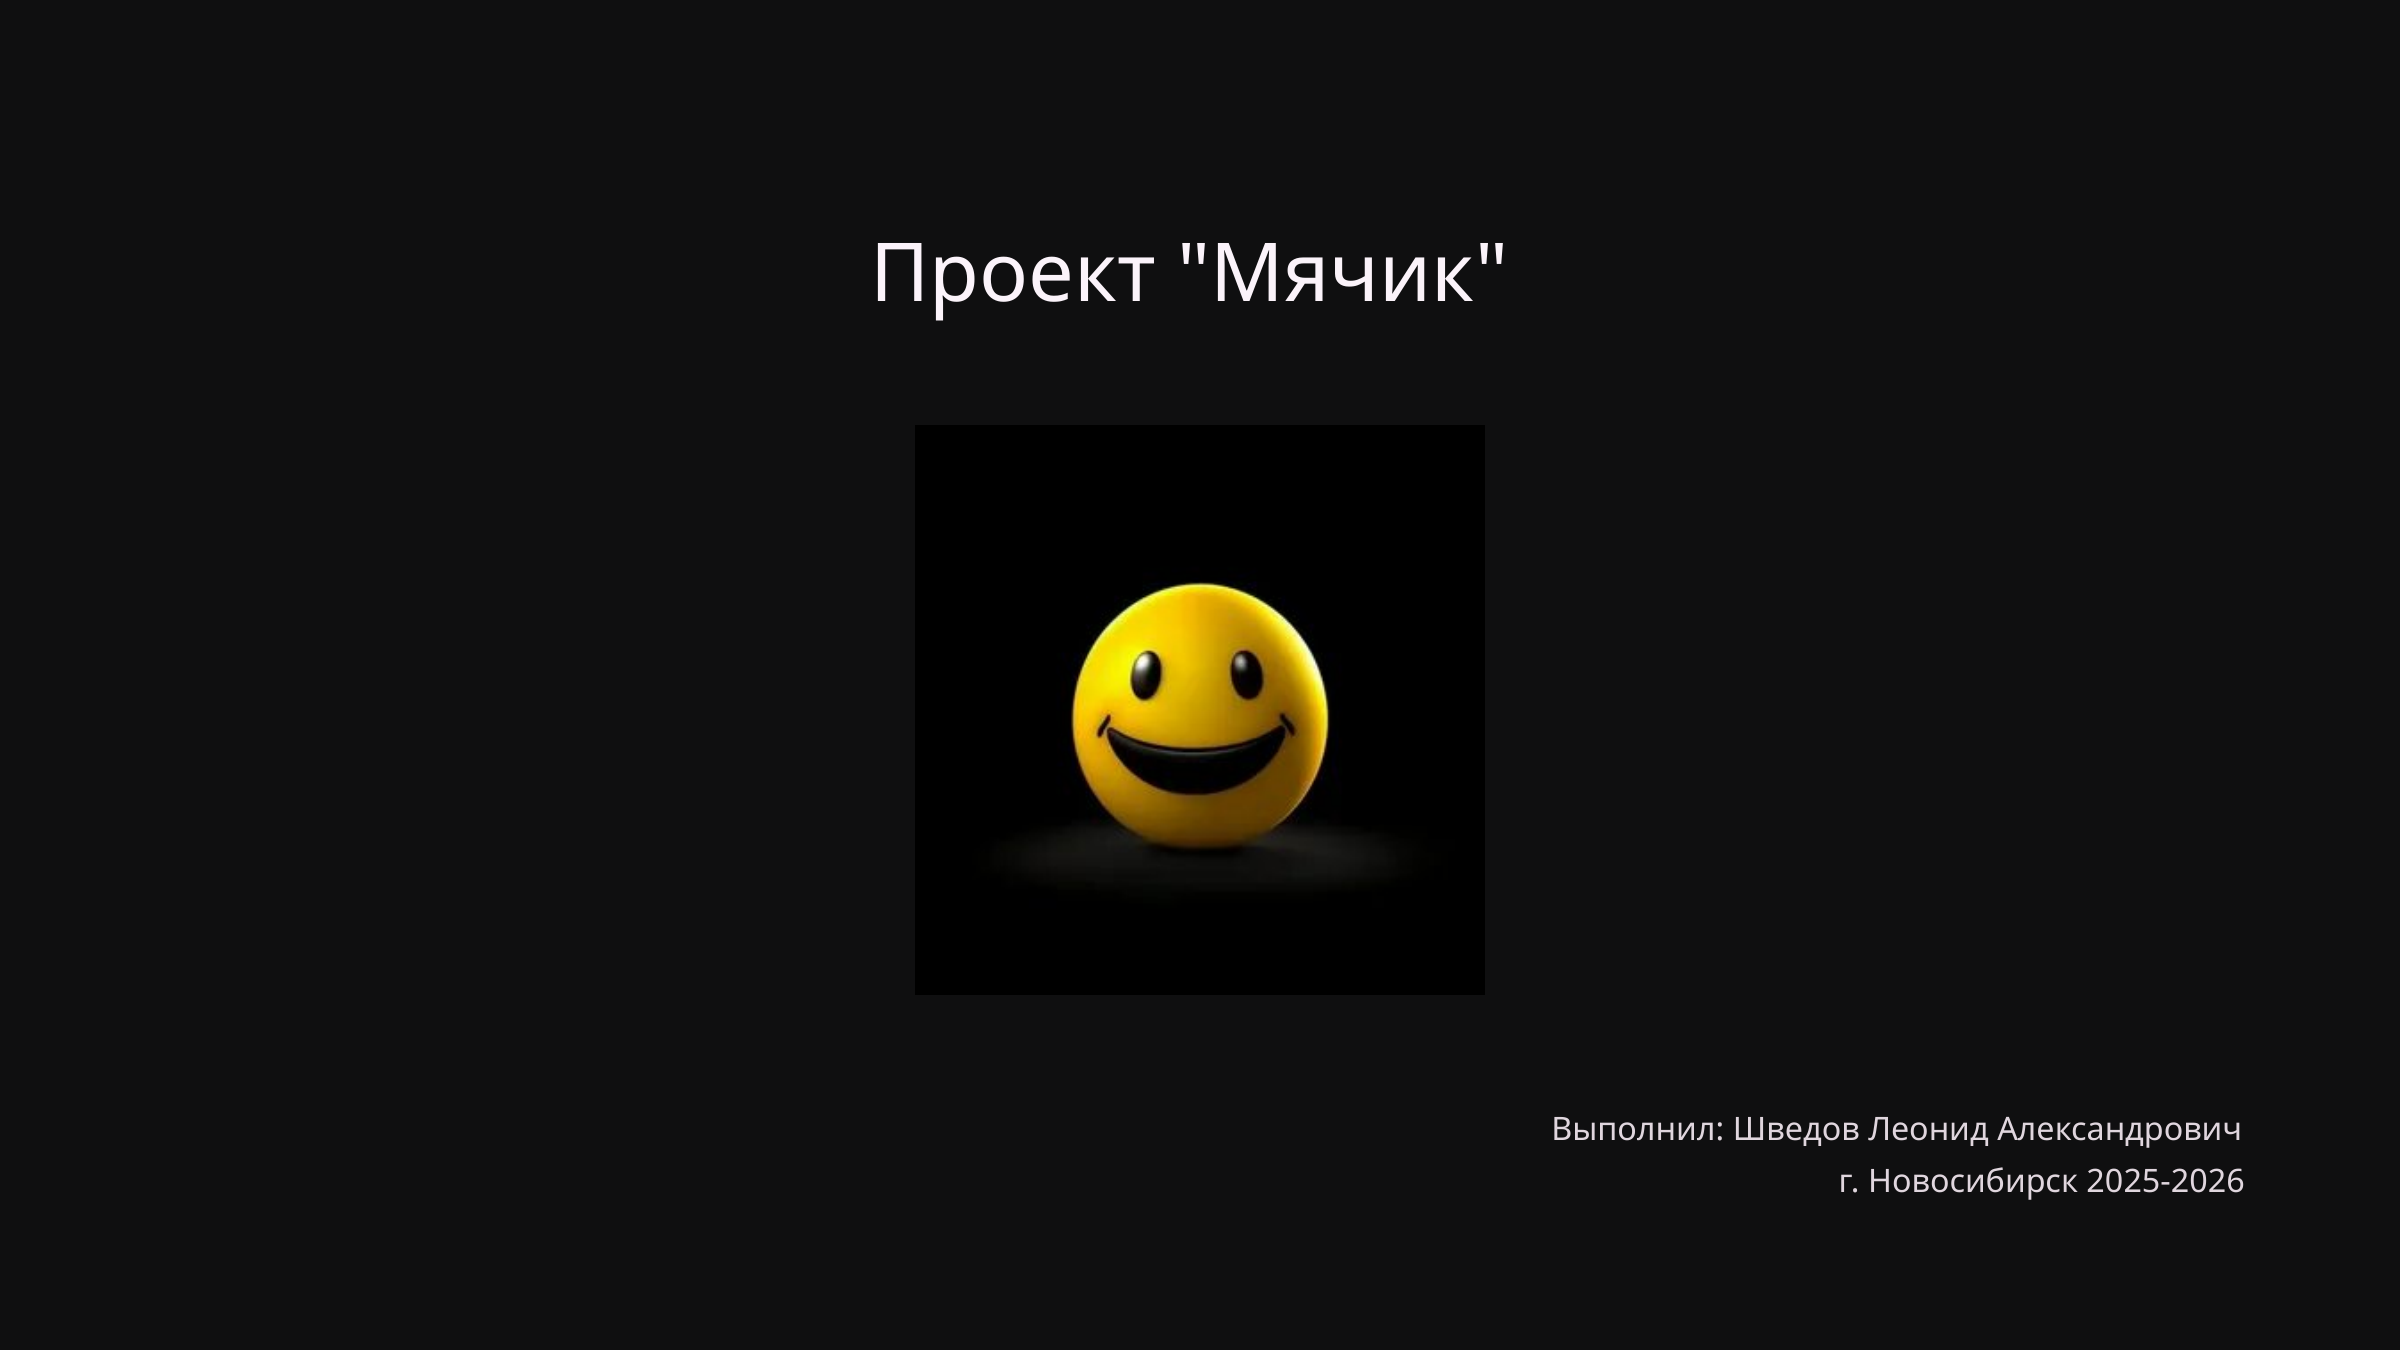

Проект "Мячик"
 Выполнил: Шведов Леонид Александрович
 г. Новосибирск 2025-2026